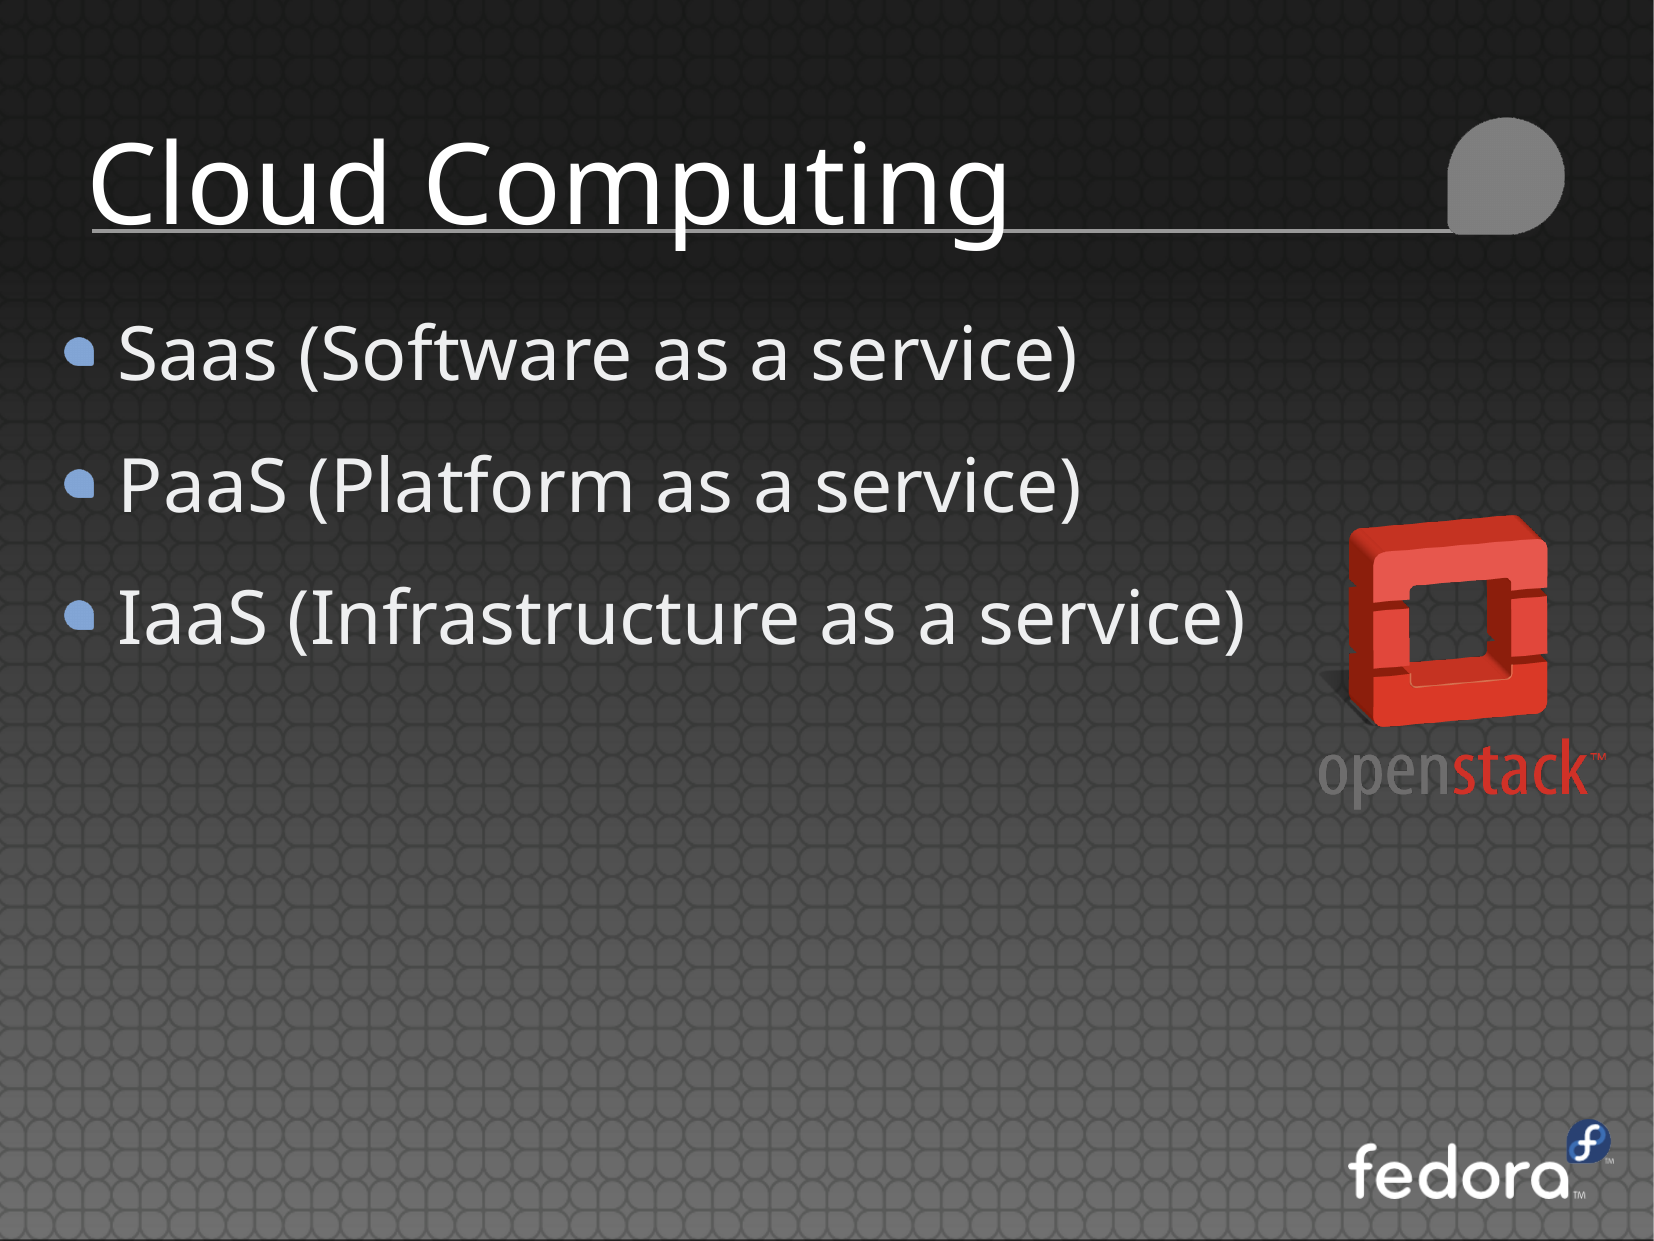

# Cloud Computing
Saas (Software as a service)
PaaS (Platform as a service)
IaaS (Infrastructure as a service)